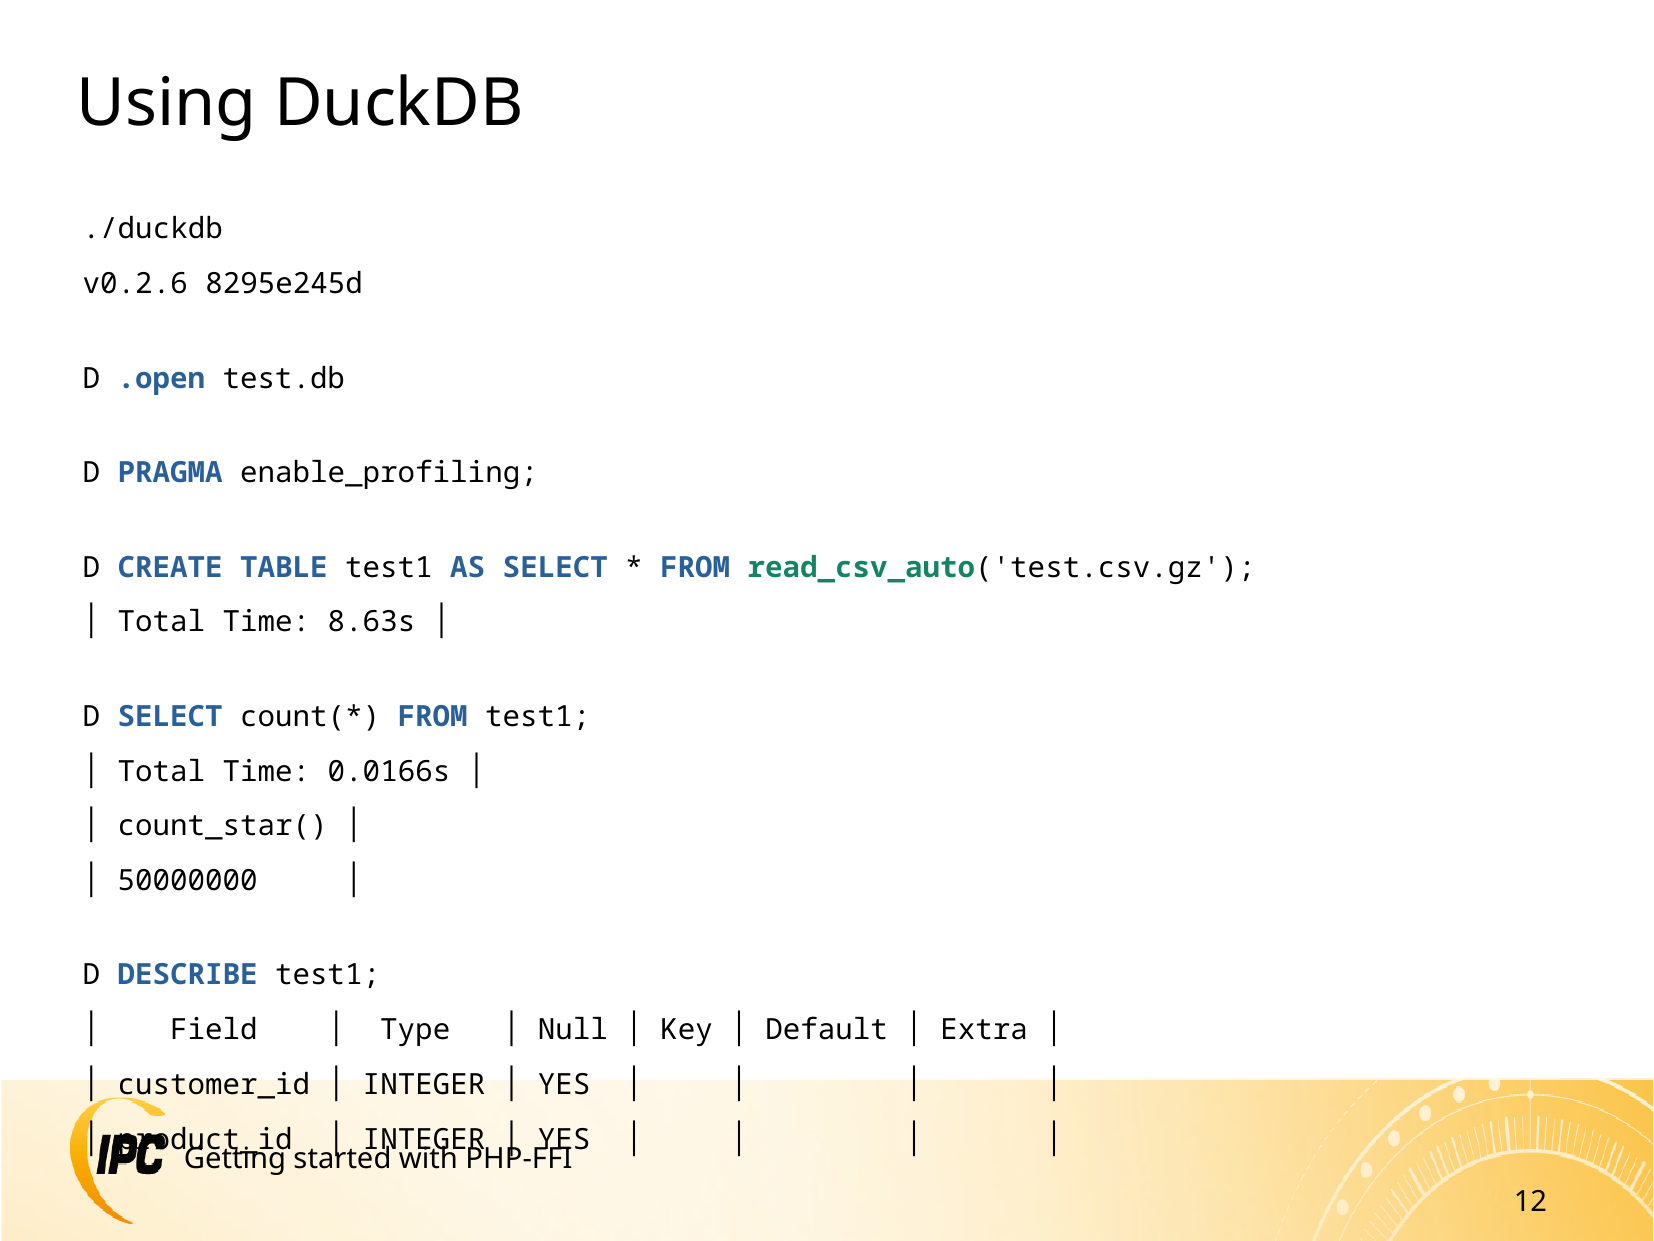

# Using DuckDB
./duckdb
v0.2.6 8295e245d
D .open test.db
D PRAGMA enable_profiling;
D CREATE TABLE test1 AS SELECT * FROM read_csv_auto('test.csv.gz');
│ Total Time: 8.63s │
D SELECT count(*) FROM test1;
│ Total Time: 0.0166s │
│ count_star() │
│ 50000000 │
D DESCRIBE test1;
│ Field │ Type │ Null │ Key │ Default │ Extra │
│ customer_id │ INTEGER │ YES │ │ │ │
│ product_id │ INTEGER │ YES │ │ │ │
12